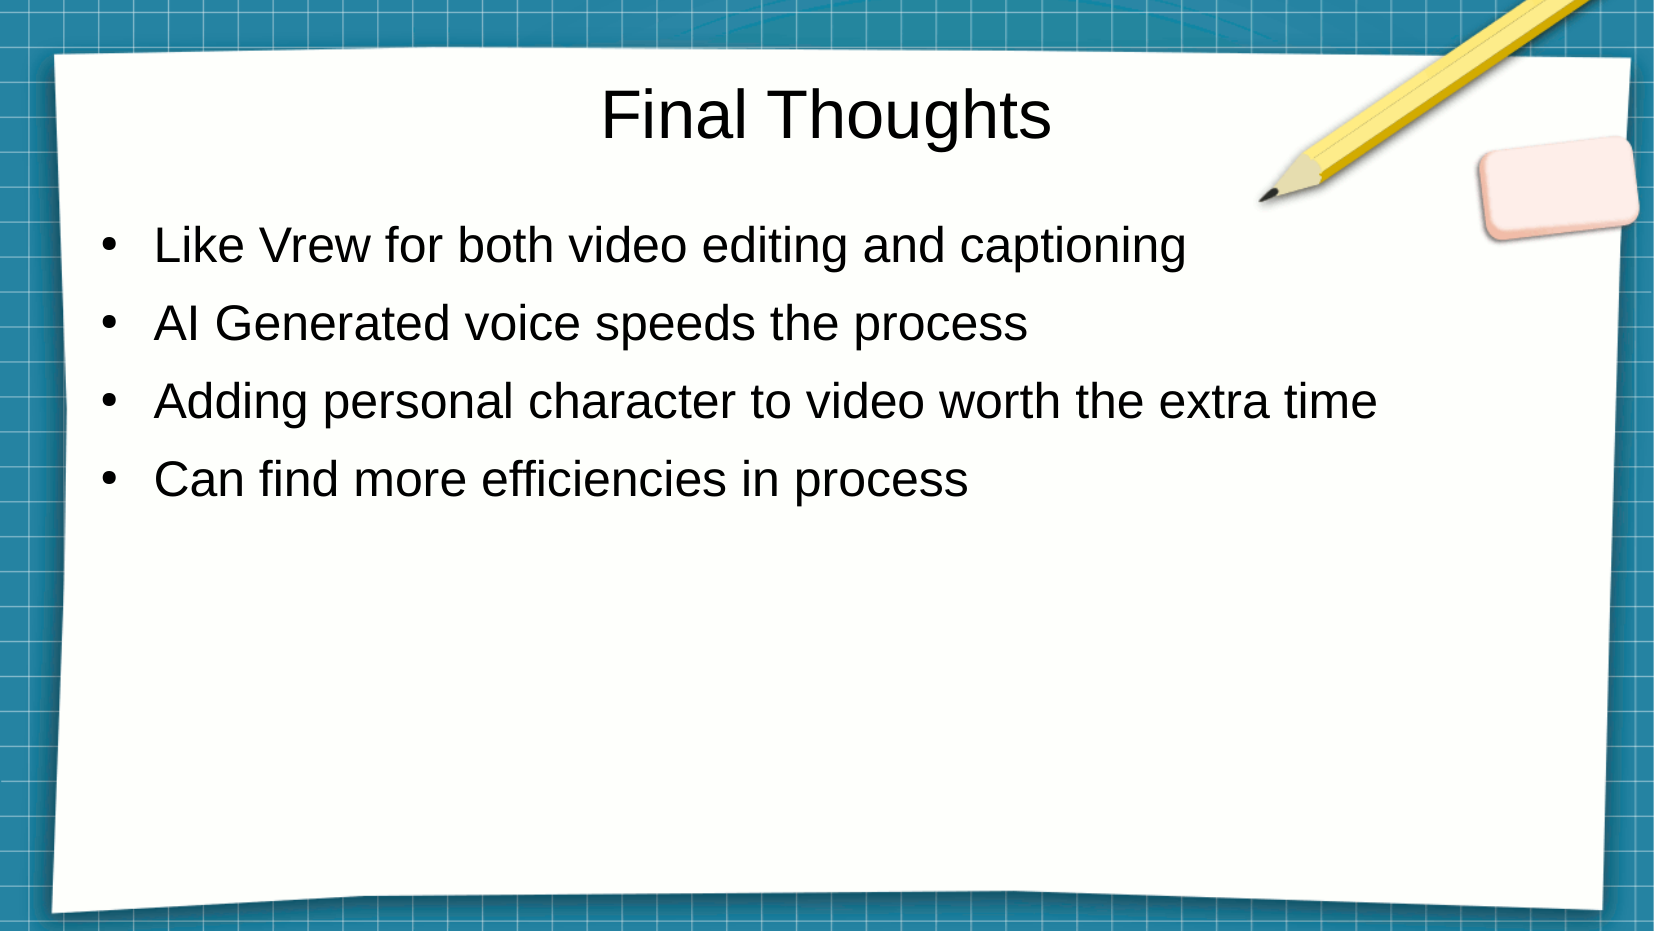

# Final Thoughts
Like Vrew for both video editing and captioning
AI Generated voice speeds the process
Adding personal character to video worth the extra time
Can find more efficiencies in process